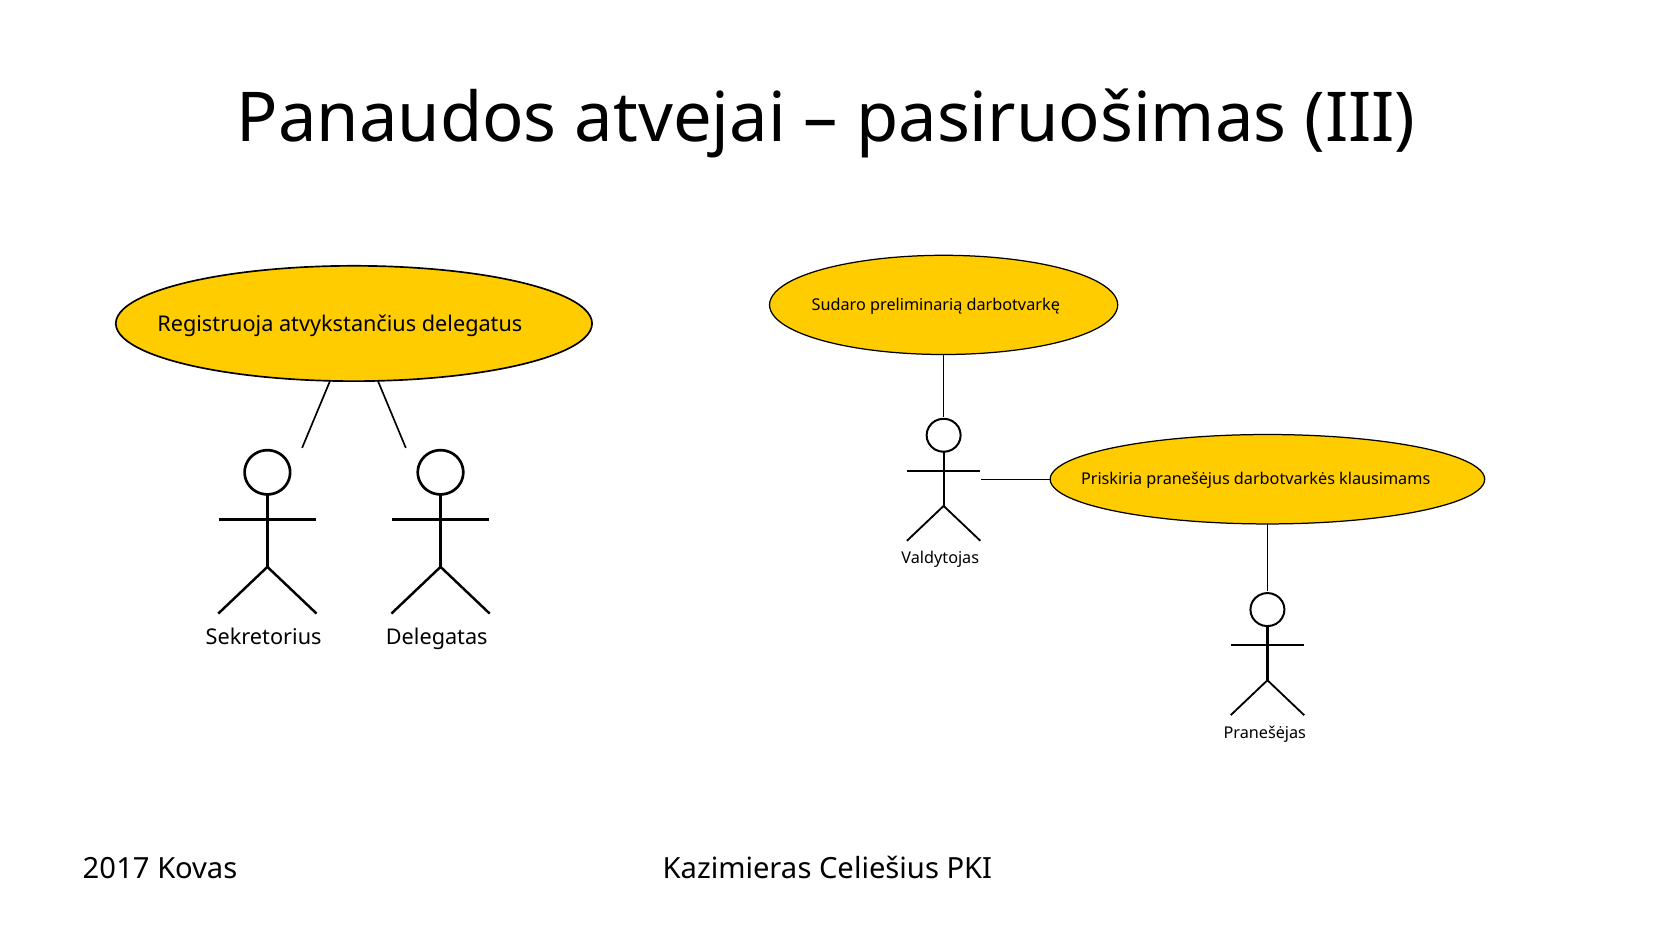

# Panaudos atvejai – pasiruošimas (III)
2017 Kovas
Kazimieras Celiešius PKI